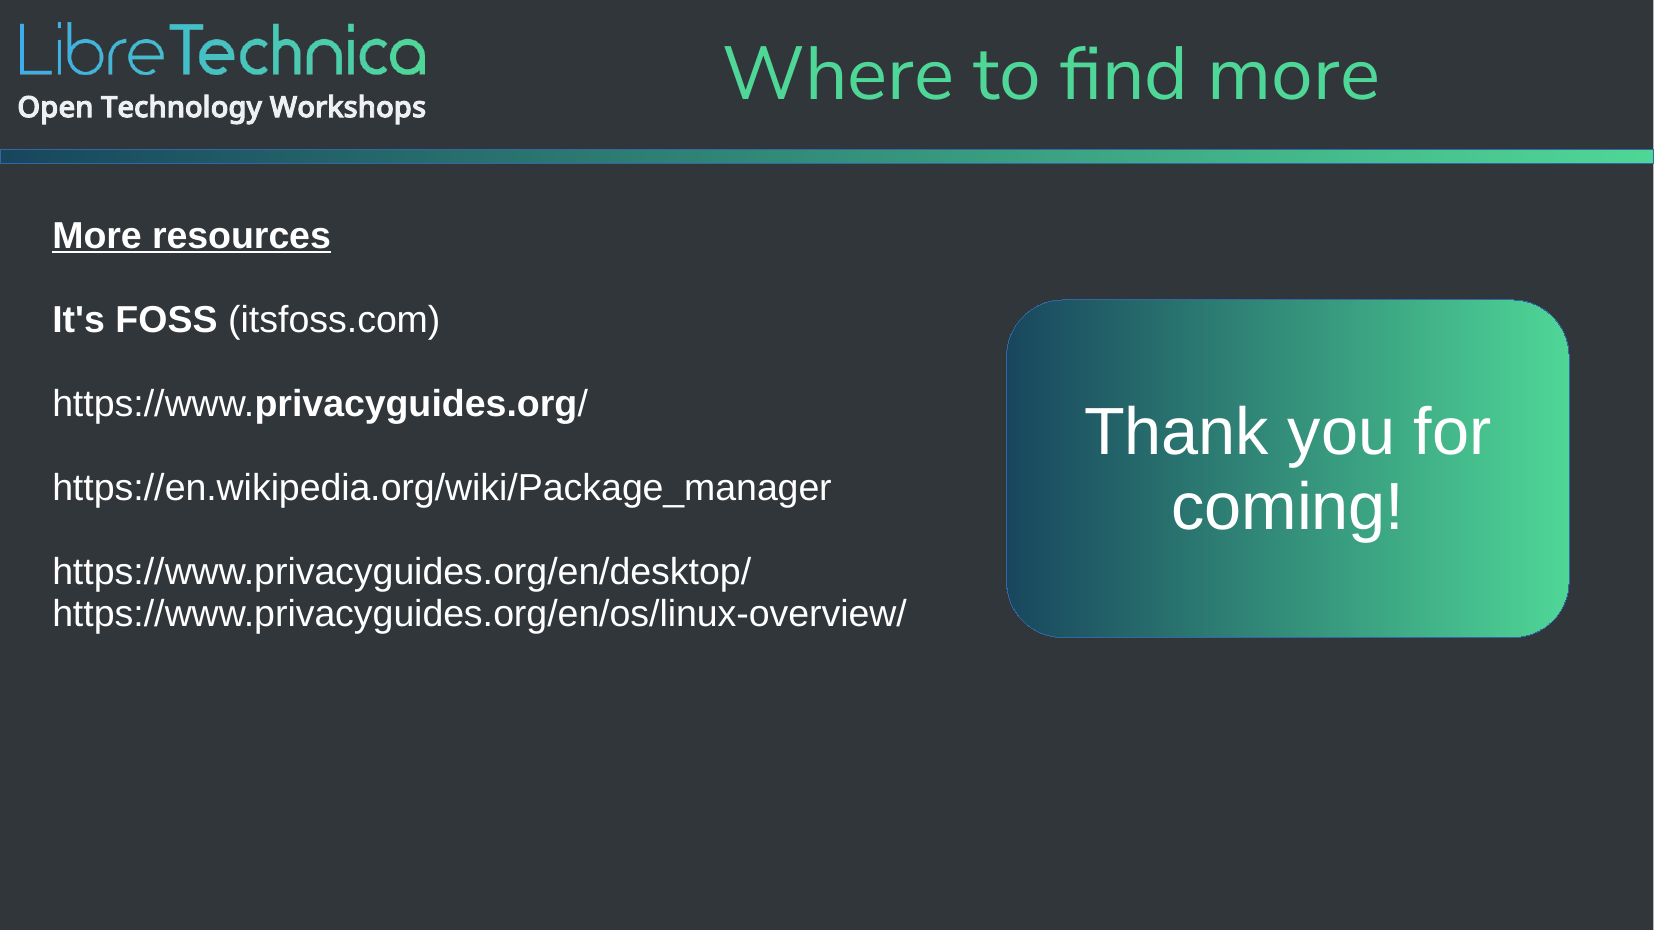

Where to find more
# Open Technology Workshops
More resources
It's FOSS (itsfoss.com)
https://www.privacyguides.org/
https://en.wikipedia.org/wiki/Package_manager
https://www.privacyguides.org/en/desktop/
https://www.privacyguides.org/en/os/linux-overview/
Thank you for coming!